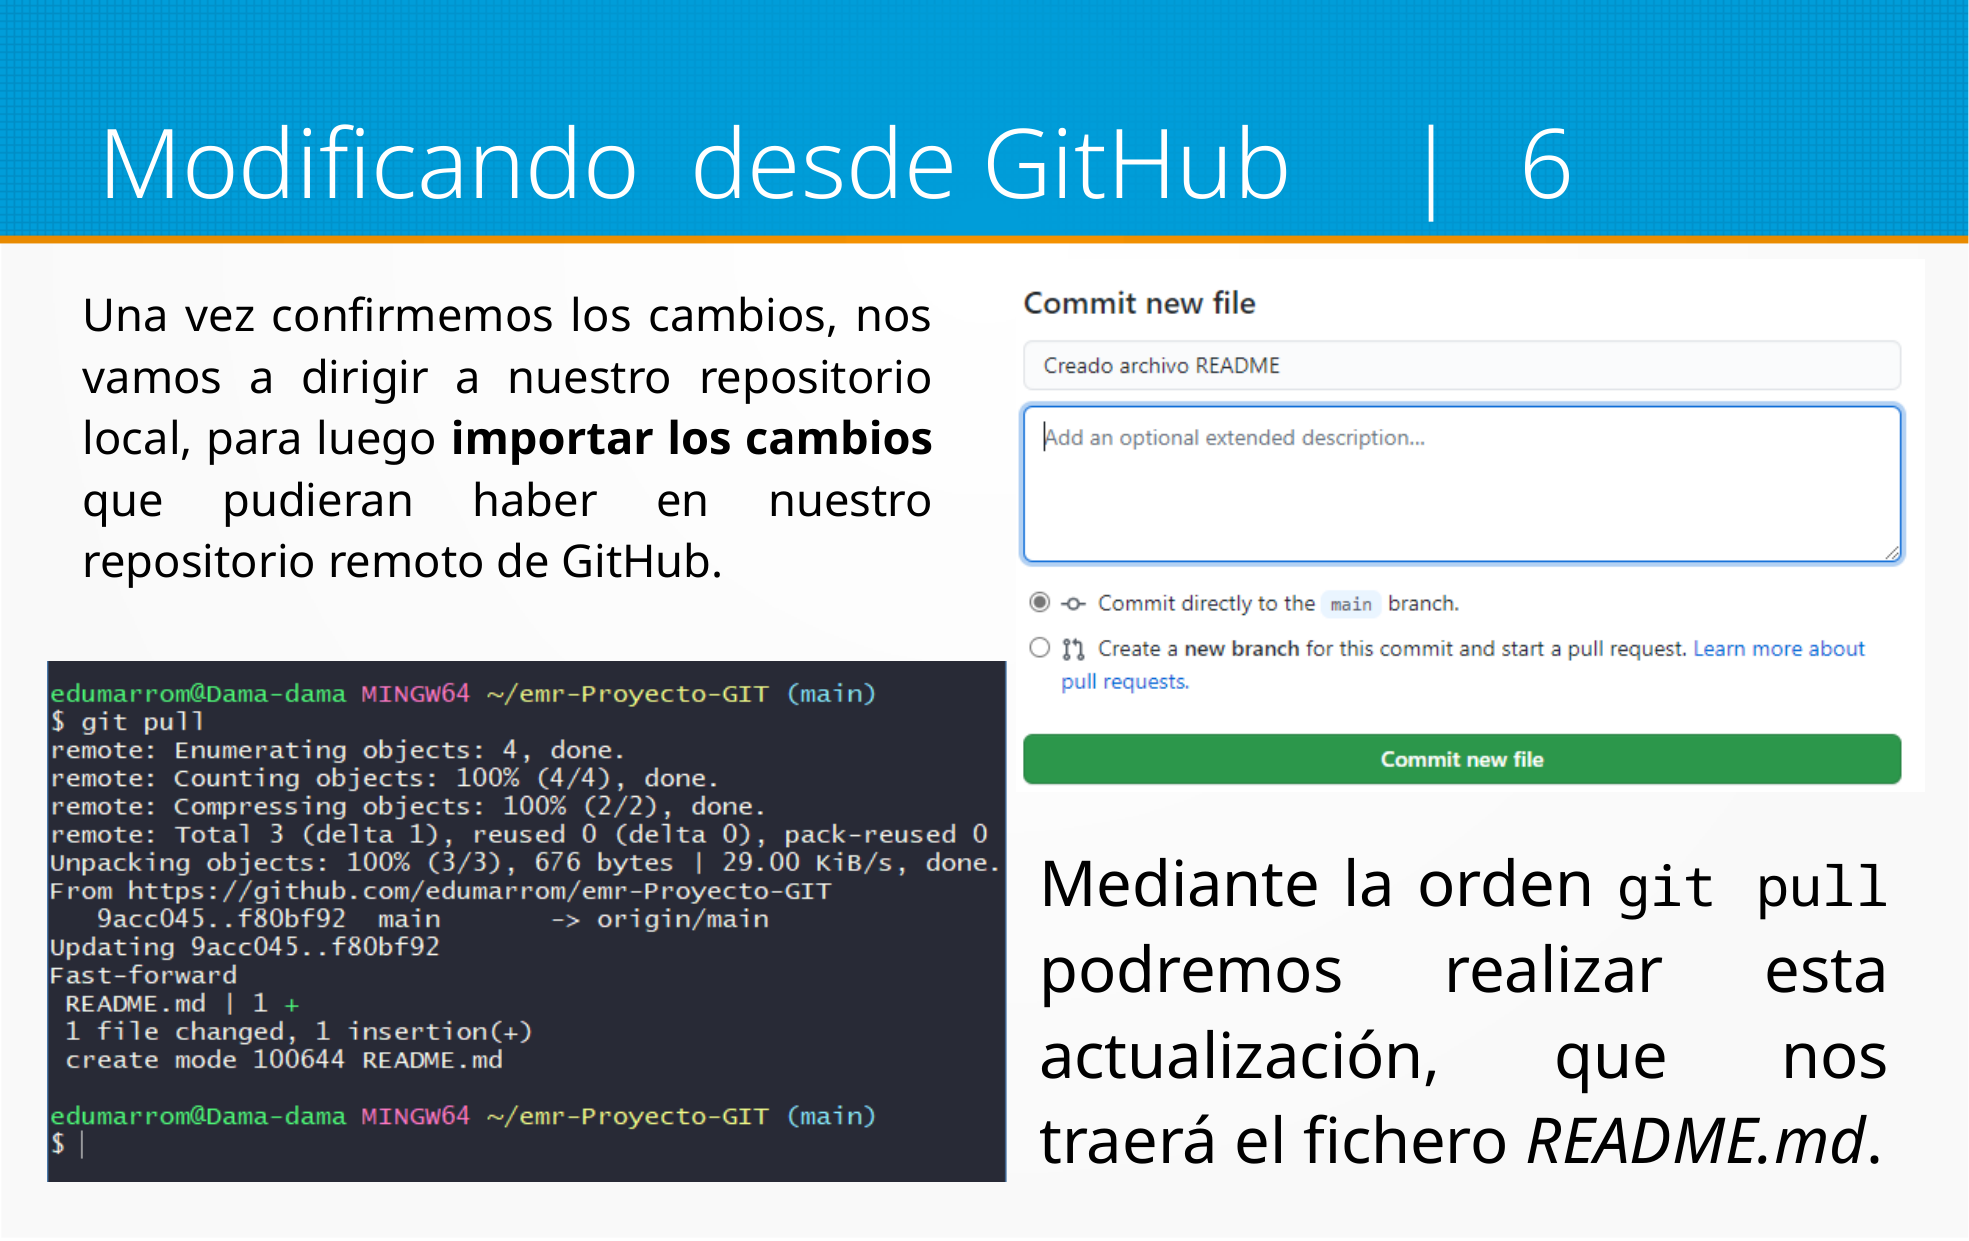

# Modificando desde GitHub		|		6
Una vez confirmemos los cambios, nos vamos a dirigir a nuestro repositorio local, para luego importar los cambios que pudieran haber en nuestro repositorio remoto de GitHub.
Mediante la orden git pull podremos realizar esta actualización, que nos traerá el fichero README.md.